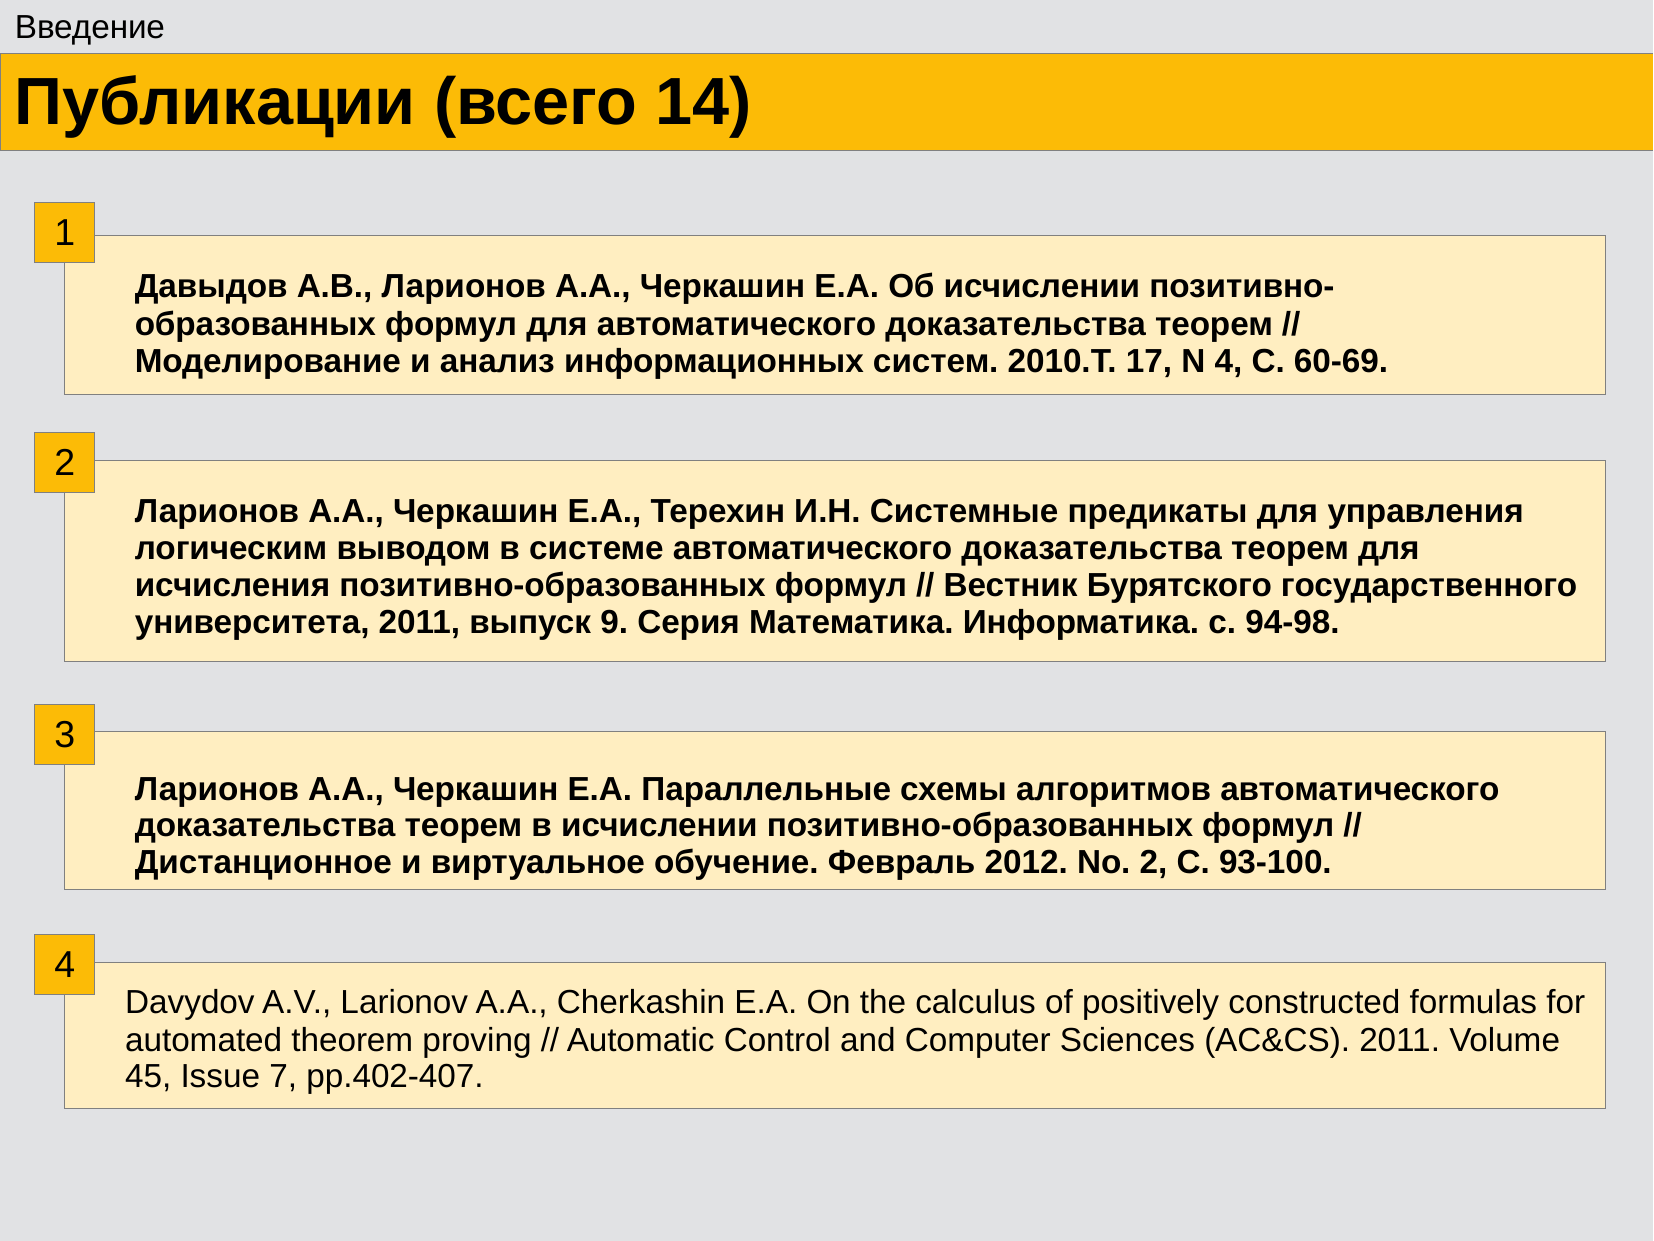

Введение
Публикации (всего 14)
1
Давыдов А.В., Ларионов А.А., Черкашин Е.А. Об исчислении позитивно-образованных формул для автоматического доказательства теорем // Моделирование и анализ информационных систем. 2010.T. 17, N 4, С. 60-69.
2
Ларионов А.А., Черкашин Е.А., Терехин И.Н. Системные предикаты для управления логическим выводом в системе автоматического доказательства теорем для исчисления позитивно-образованных формул // Вестник Бурятского государственного университета, 2011, выпуск 9. Серия Математика. Информатика. с. 94-98.
3
Ларионов А.А., Черкашин Е.А. Параллельные схемы алгоритмов автоматического доказательства теорем в исчислении позитивно-образованных формул // Дистанционное и виртуальное обучение. Февраль 2012. No. 2, С. 93-100.
4
Davydov A.V., Larionov A.A., Cherkashin E.A. On the calculus of positively constructed formulas for automated theorem proving // Automatic Control and Computer Sciences (AC&CS). 2011. Volume 45, Issue 7, pp.402-407.